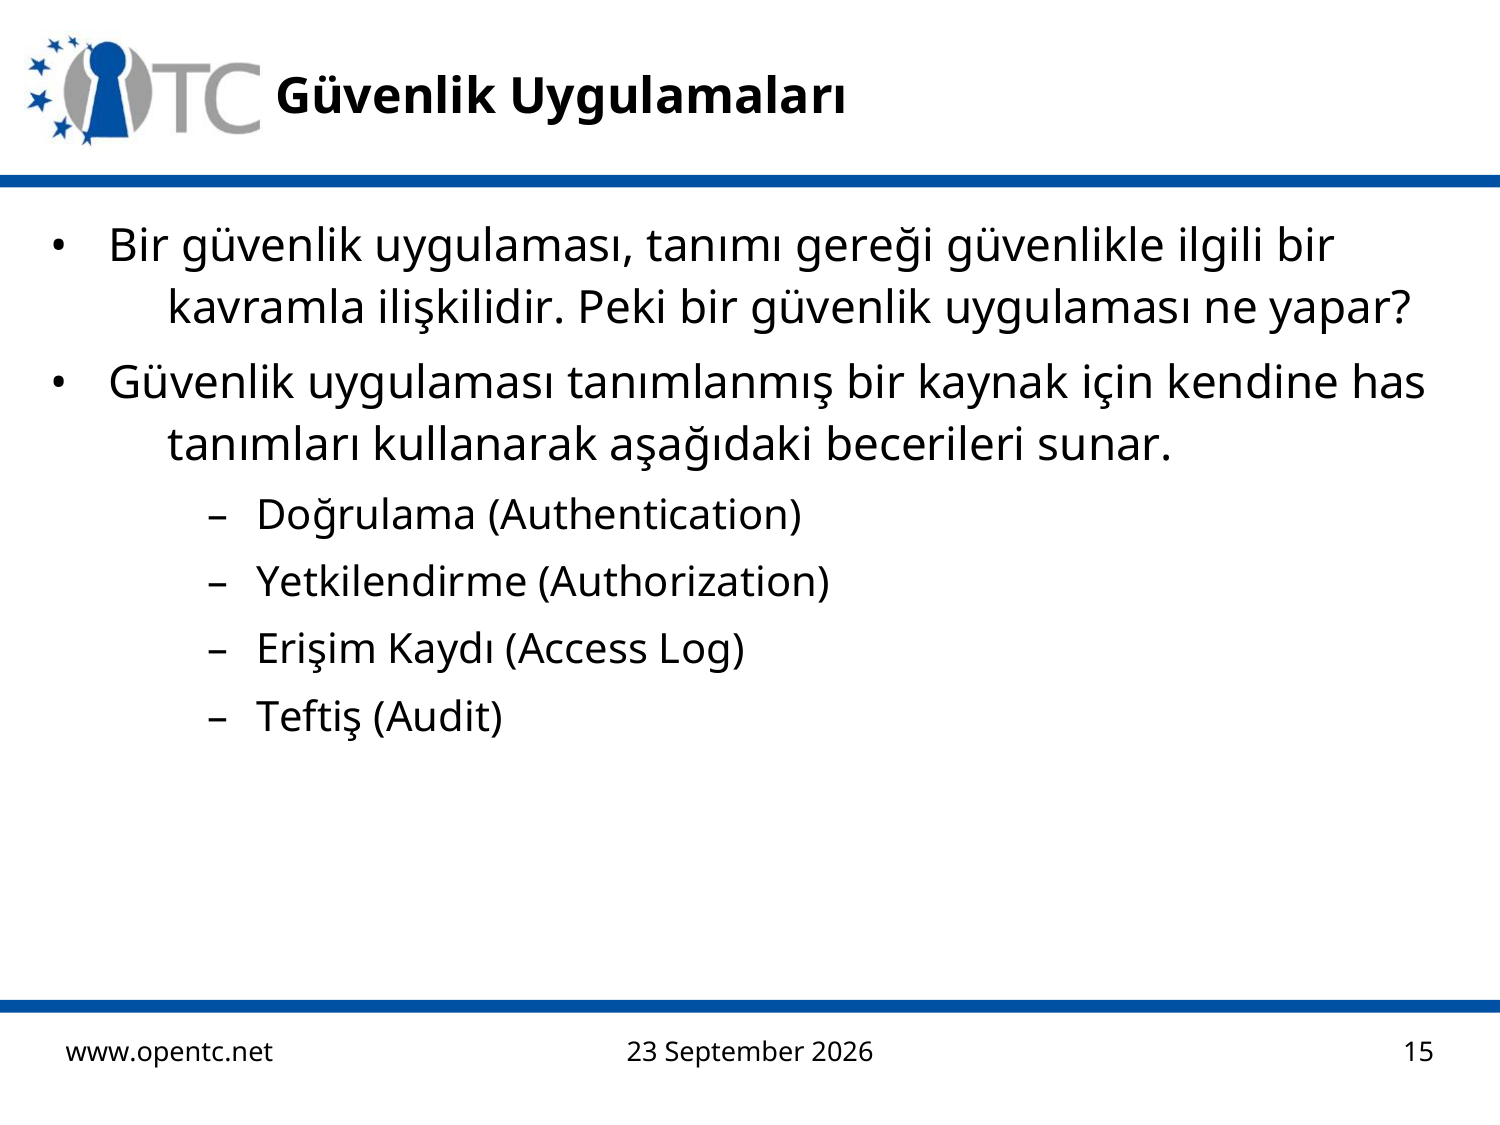

# Güvenlik Uygulamaları
Bir güvenlik uygulaması, tanımı gereği güvenlikle ilgili bir kavramla ilişkilidir. Peki bir güvenlik uygulaması ne yapar?
Güvenlik uygulaması tanımlanmış bir kaynak için kendine has tanımları kullanarak aşağıdaki becerileri sunar.
Doğrulama (Authentication)
Yetkilendirme (Authorization)
Erişim Kaydı (Access Log)
Teftiş (Audit)